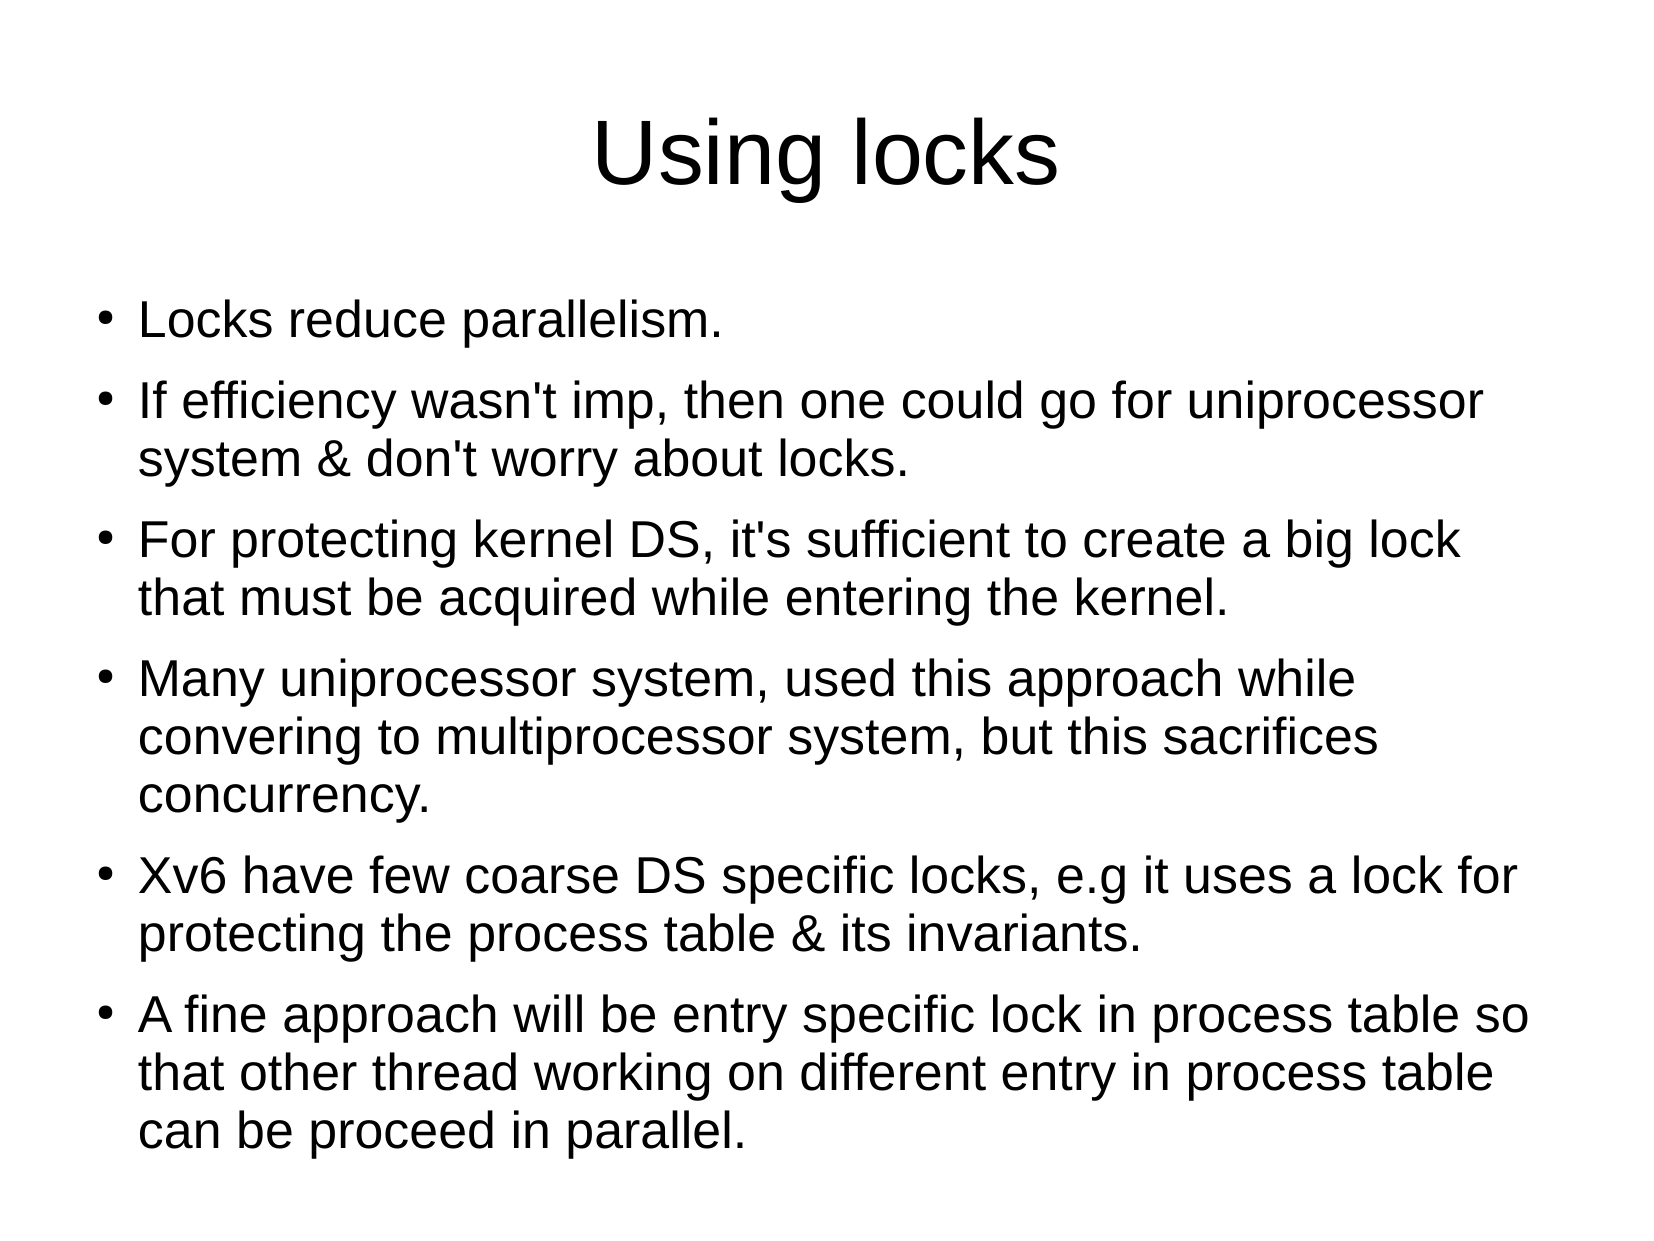

# Using locks
Locks reduce parallelism.
If efficiency wasn't imp, then one could go for uniprocessor system & don't worry about locks.
For protecting kernel DS, it's sufficient to create a big lock that must be acquired while entering the kernel.
Many uniprocessor system, used this approach while convering to multiprocessor system, but this sacrifices concurrency.
Xv6 have few coarse DS specific locks, e.g it uses a lock for protecting the process table & its invariants.
A fine approach will be entry specific lock in process table so that other thread working on different entry in process table can be proceed in parallel.